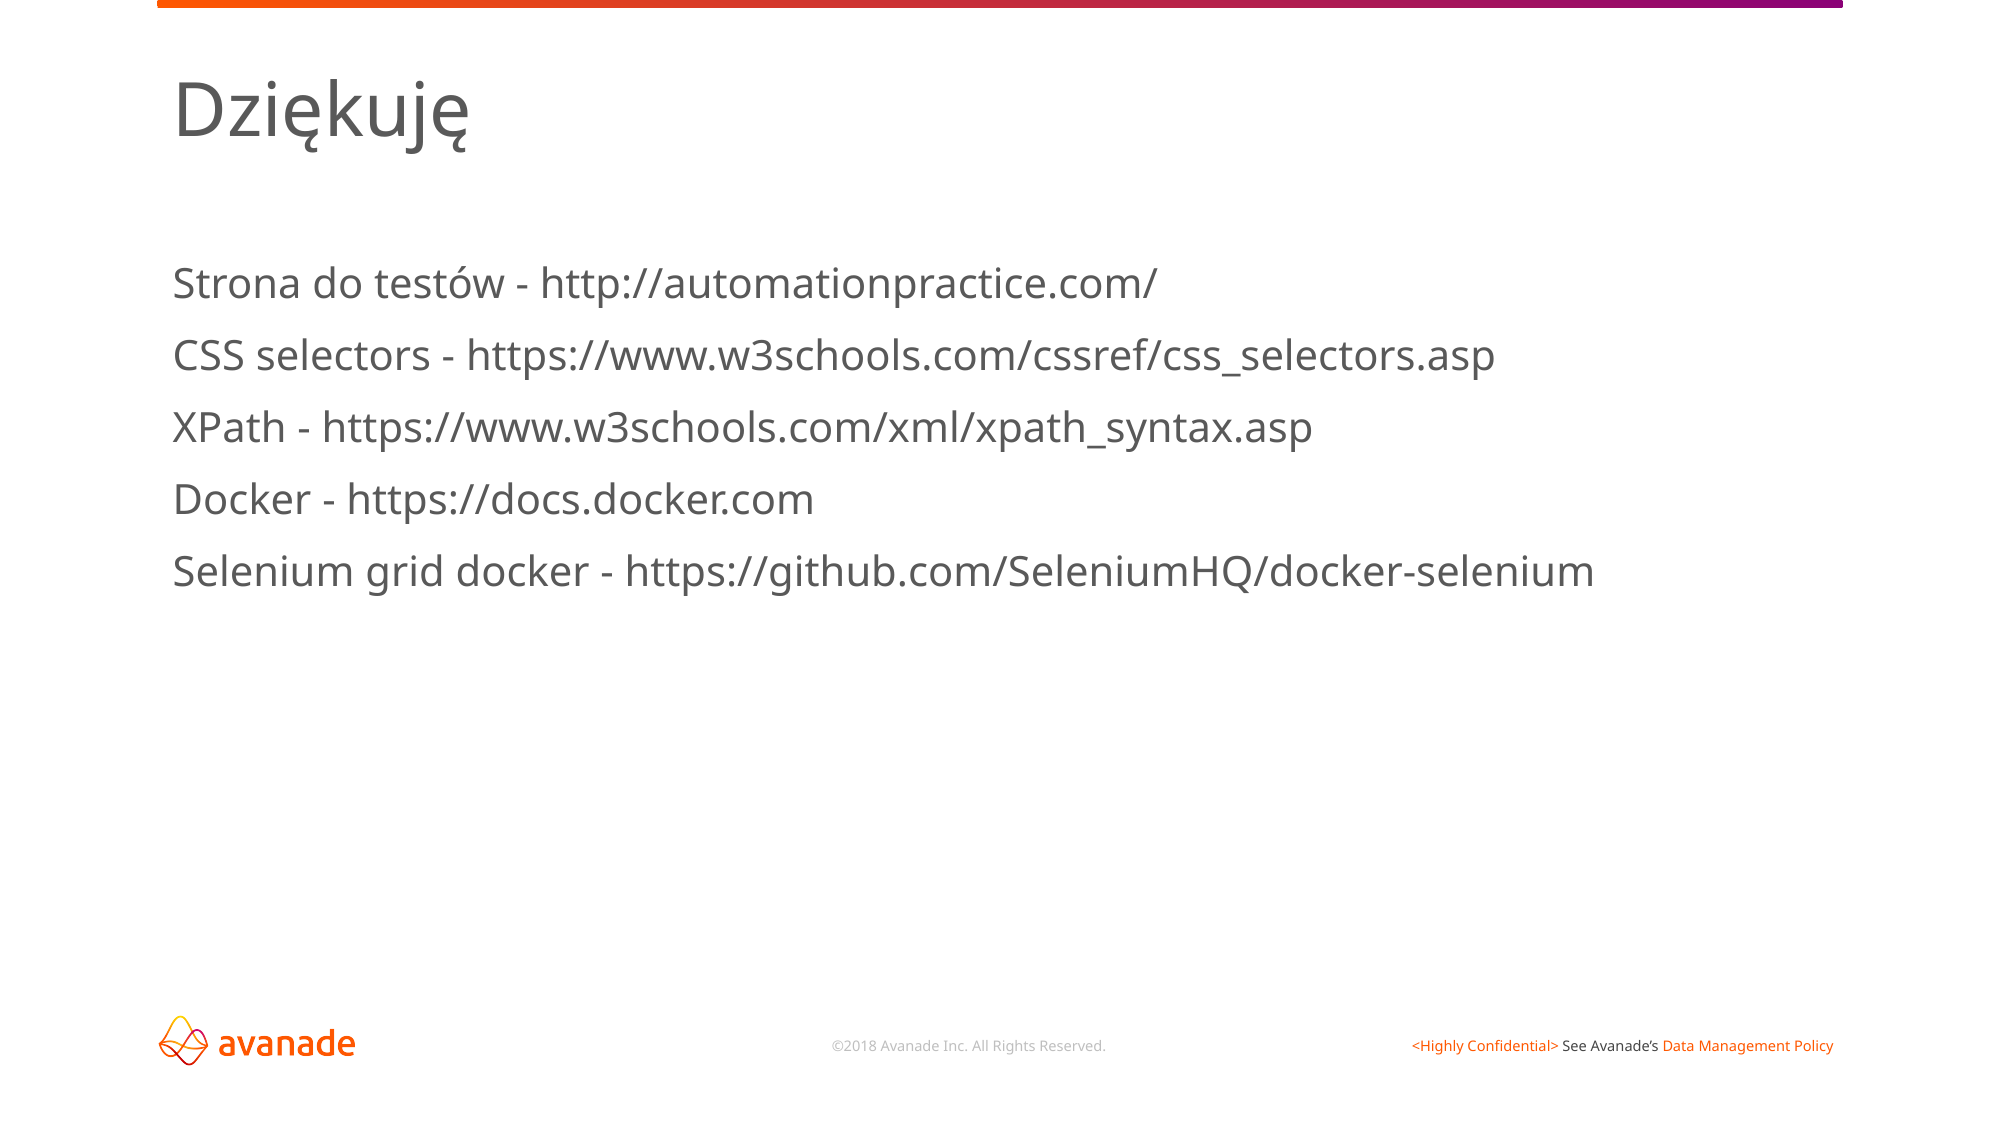

Dziękuję
# Strona do testów - http://automationpractice.com/
CSS selectors - https://www.w3schools.com/cssref/css_selectors.asp
XPath - https://www.w3schools.com/xml/xpath_syntax.asp
Docker - https://docs.docker.com
Selenium grid docker - https://github.com/SeleniumHQ/docker-selenium